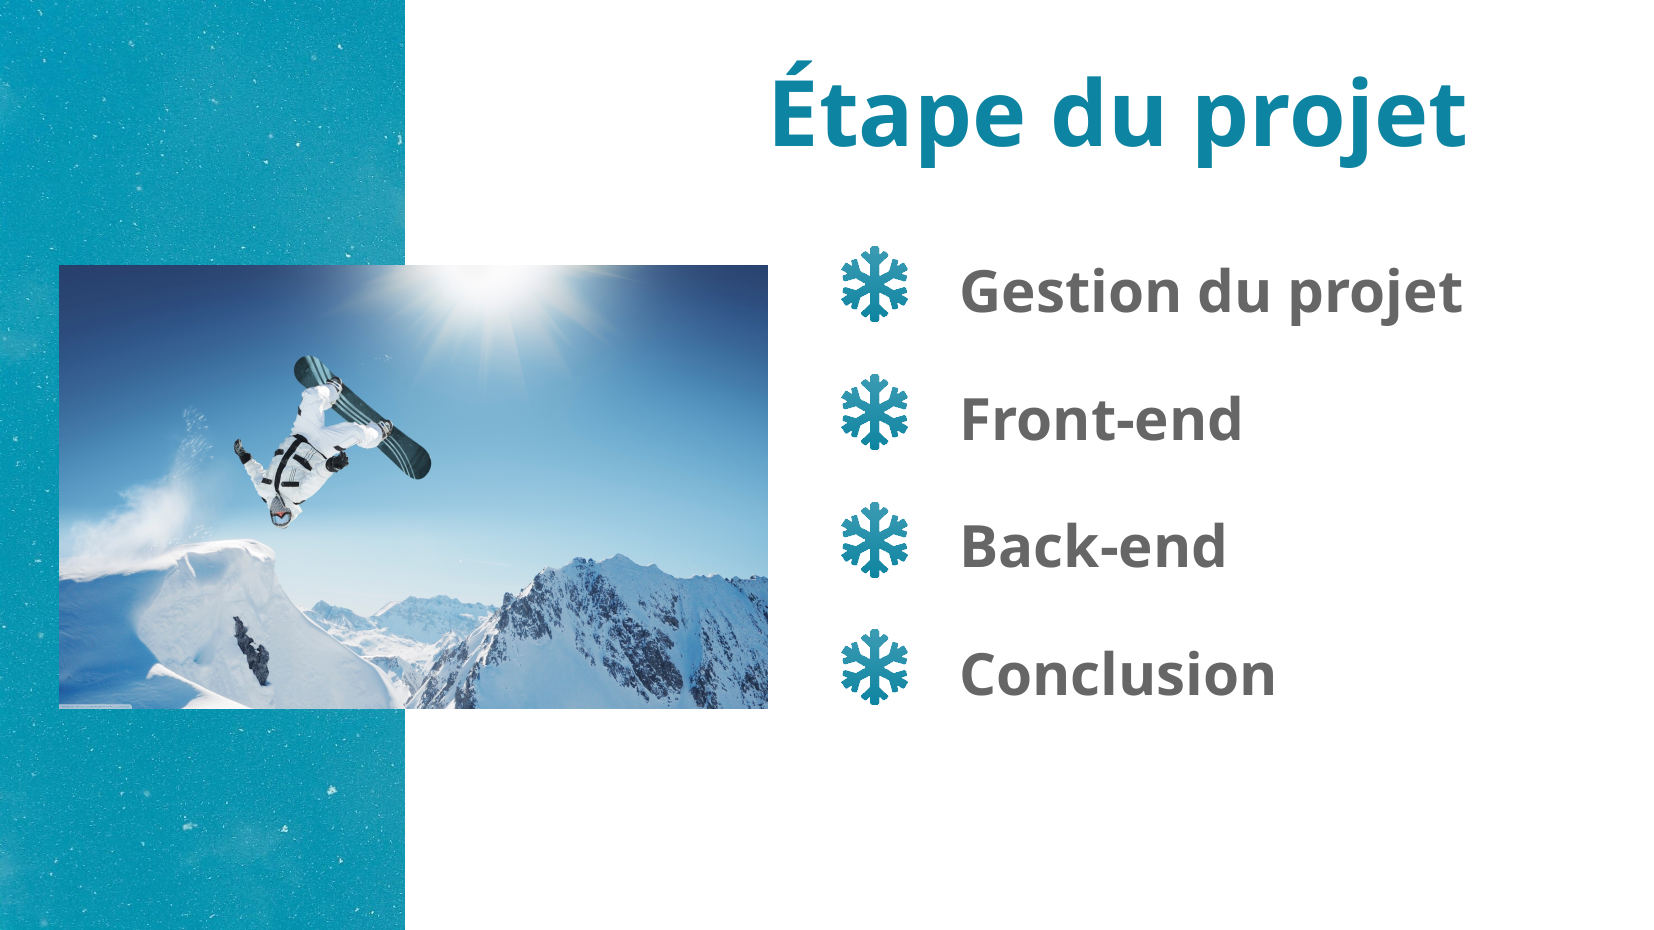

# Étape du projet
Gestion du projet
Front-end
Back-end
Conclusion